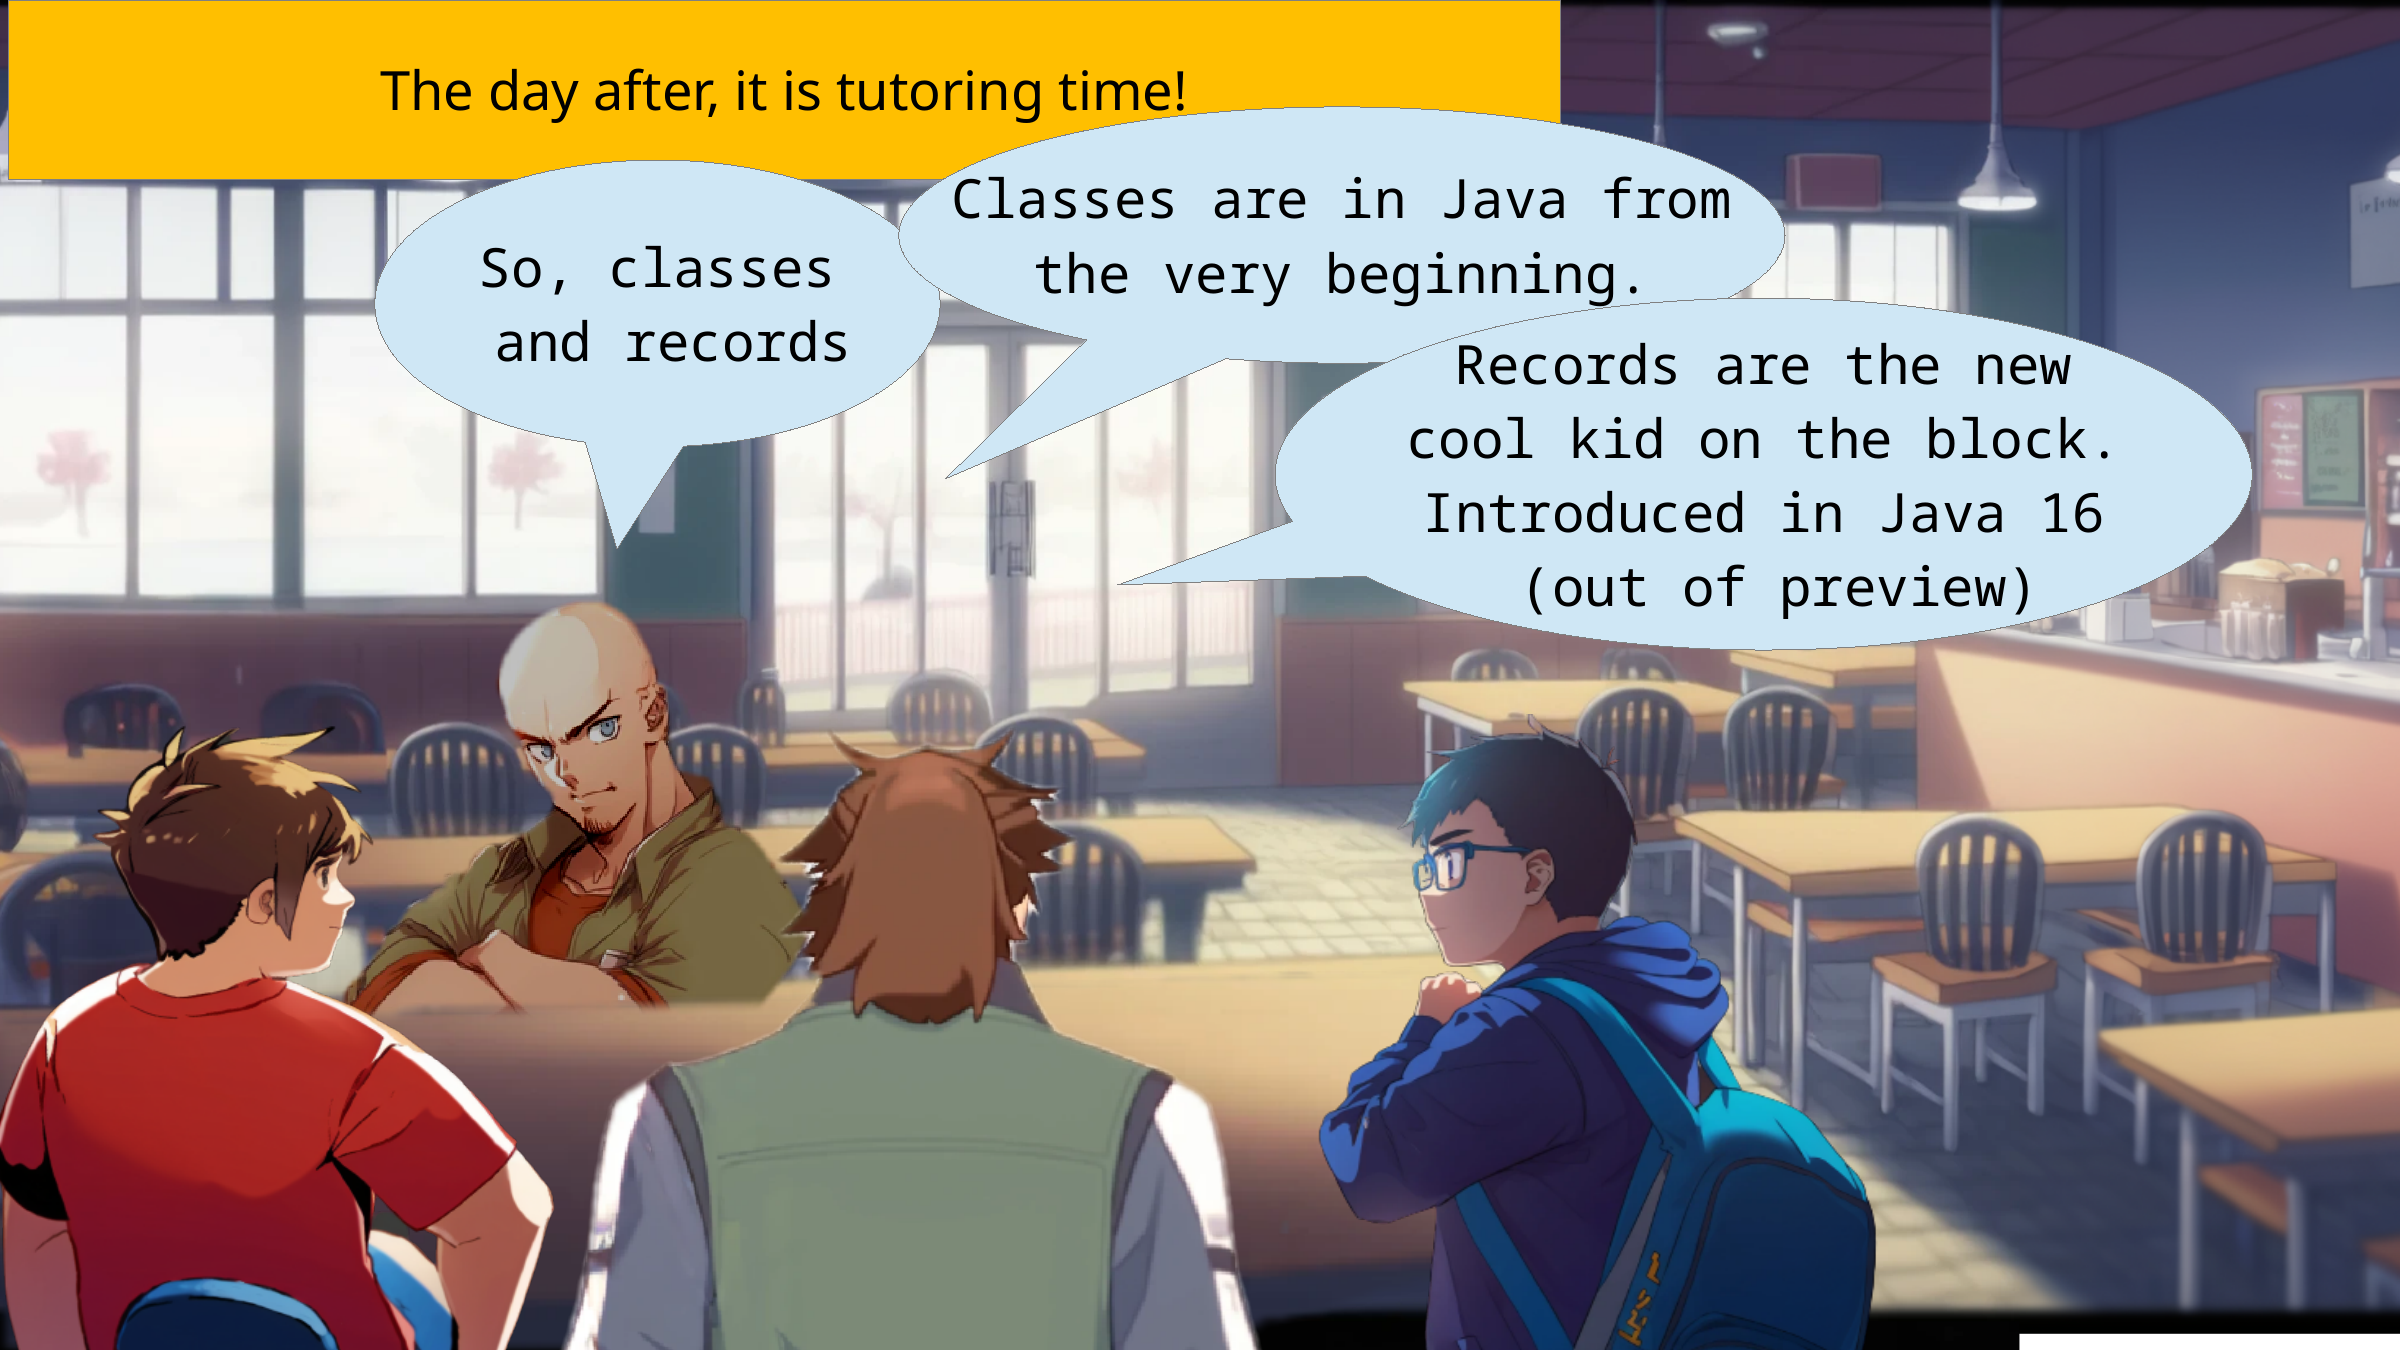

The day after, it is tutoring time!
Classes are in Java from
the very beginning.
So, classes
 and records
Records are the new
 cool kid on the block.
Introduced in Java 16
 (out of preview)